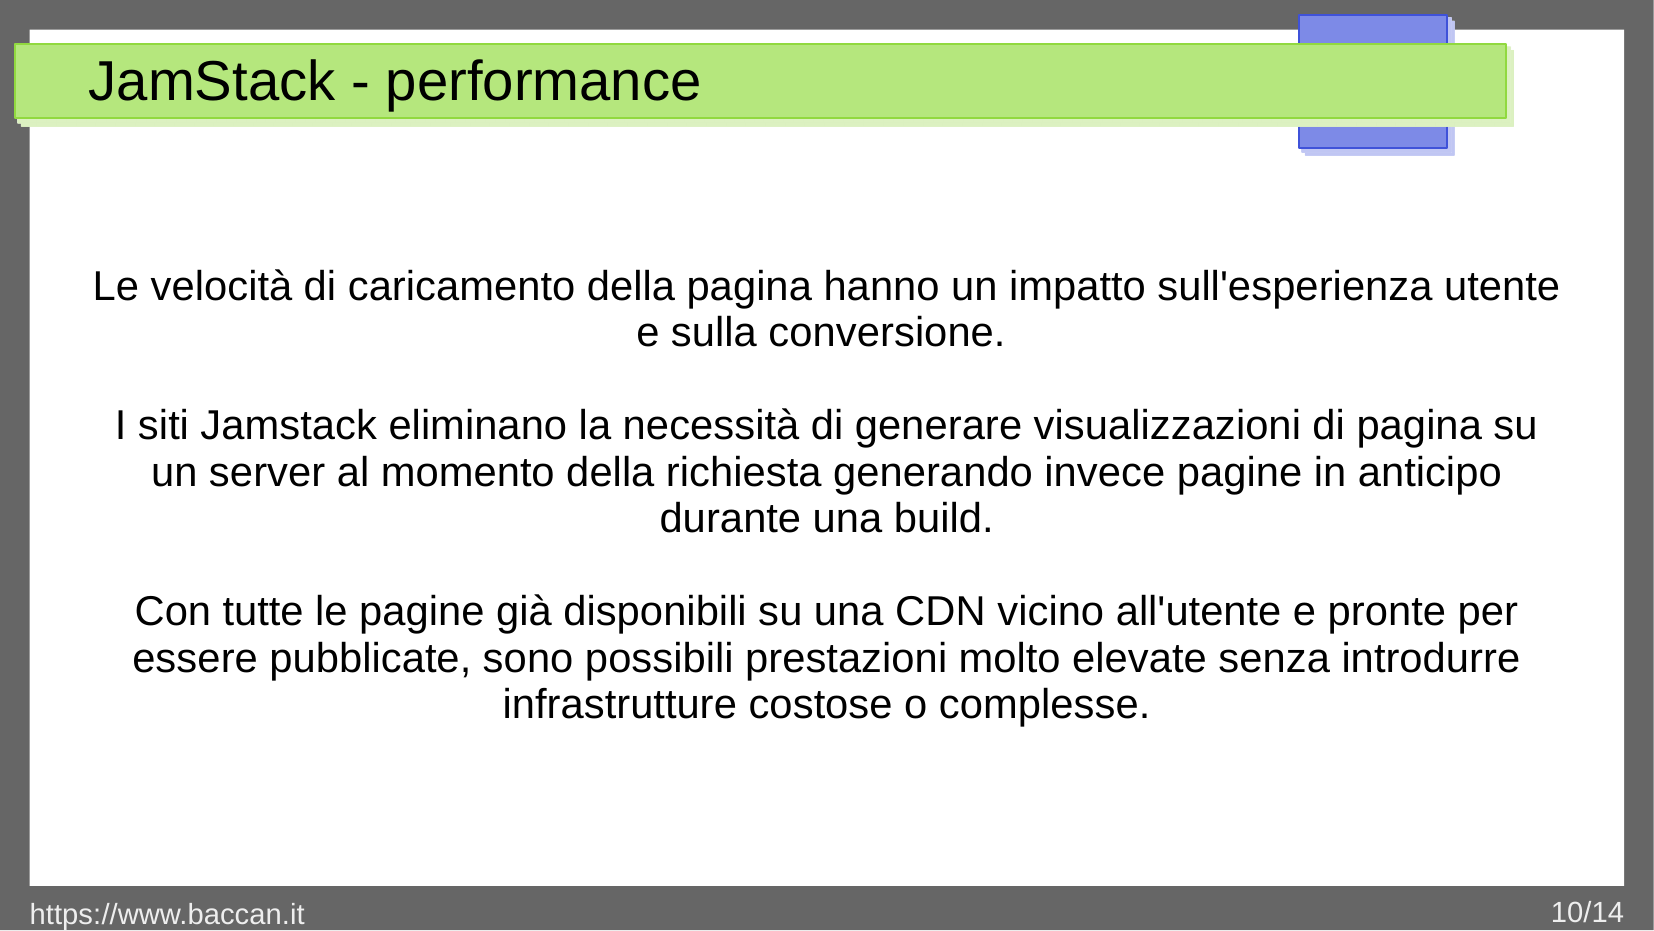

# JamStack - performance
Le velocità di caricamento della pagina hanno un impatto sull'esperienza utente e sulla conversione.
I siti Jamstack eliminano la necessità di generare visualizzazioni di pagina su un server al momento della richiesta generando invece pagine in anticipo durante una build.
Con tutte le pagine già disponibili su una CDN vicino all'utente e pronte per essere pubblicate, sono possibili prestazioni molto elevate senza introdurre infrastrutture costose o complesse.
10
https://www.baccan.it